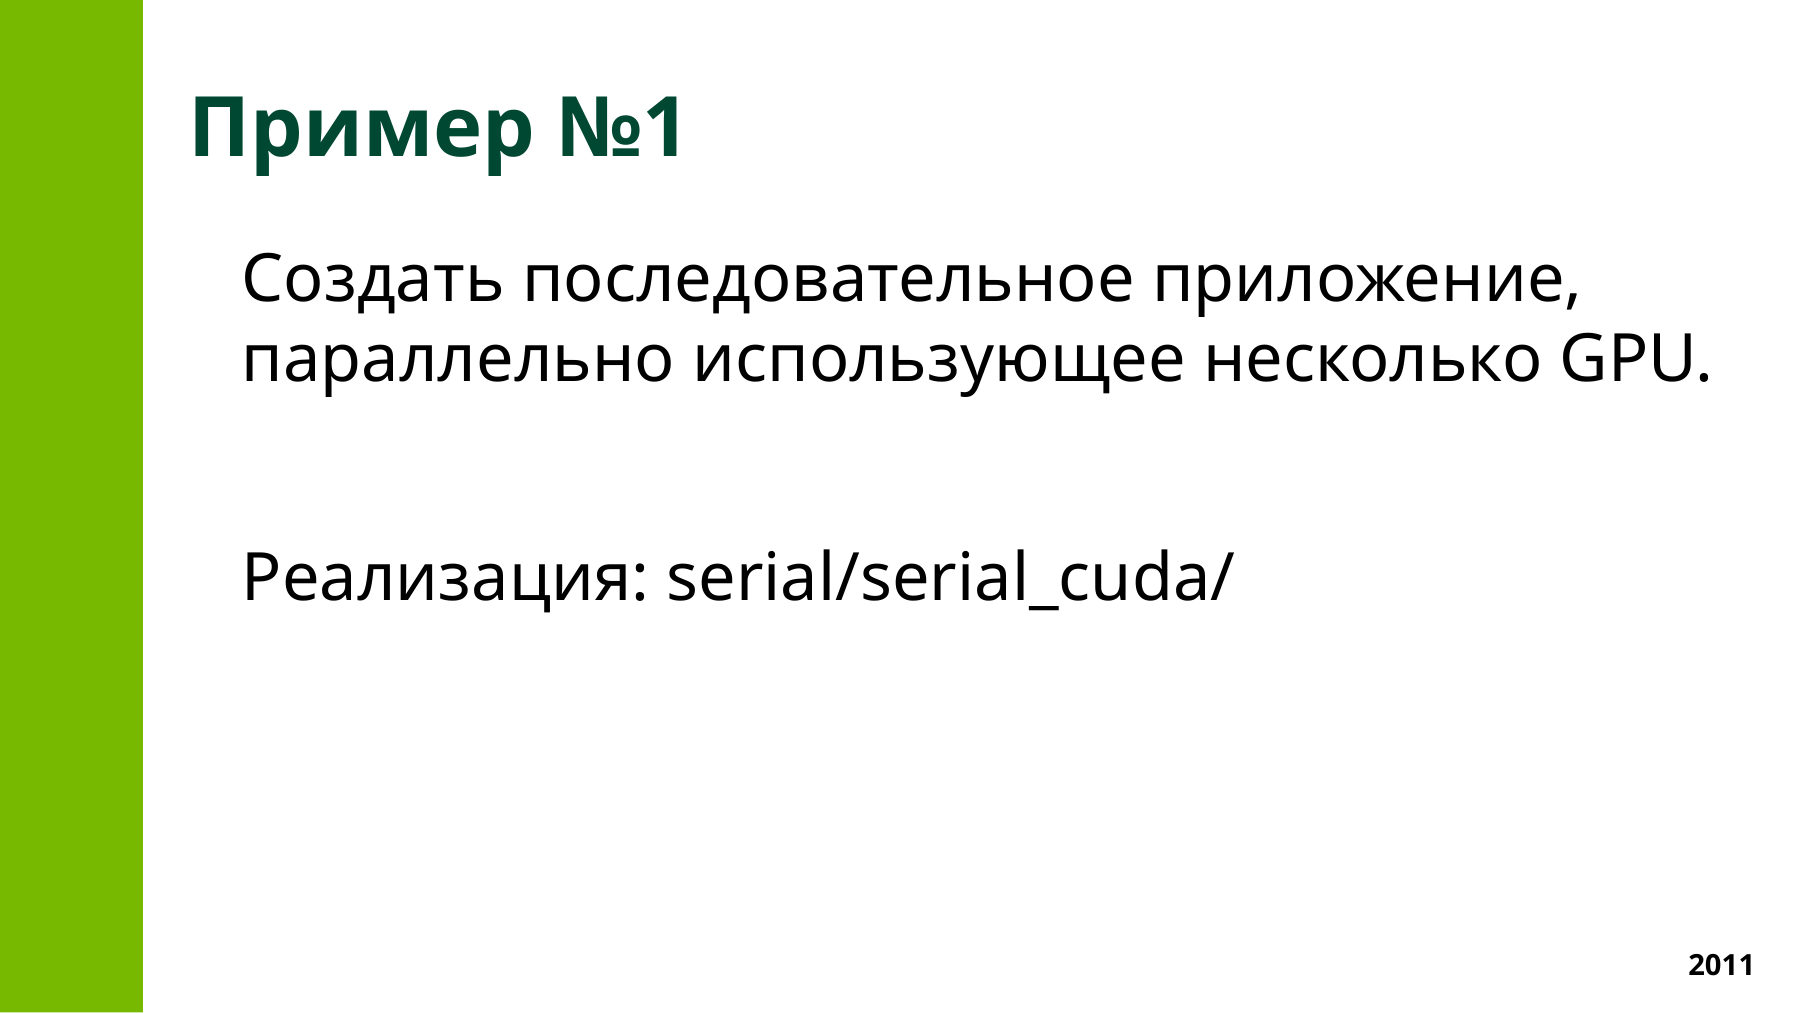

Пример №1
# Создать последовательное приложение, параллельно использующее несколько GPU.
Реализация: serial/serial_cuda/